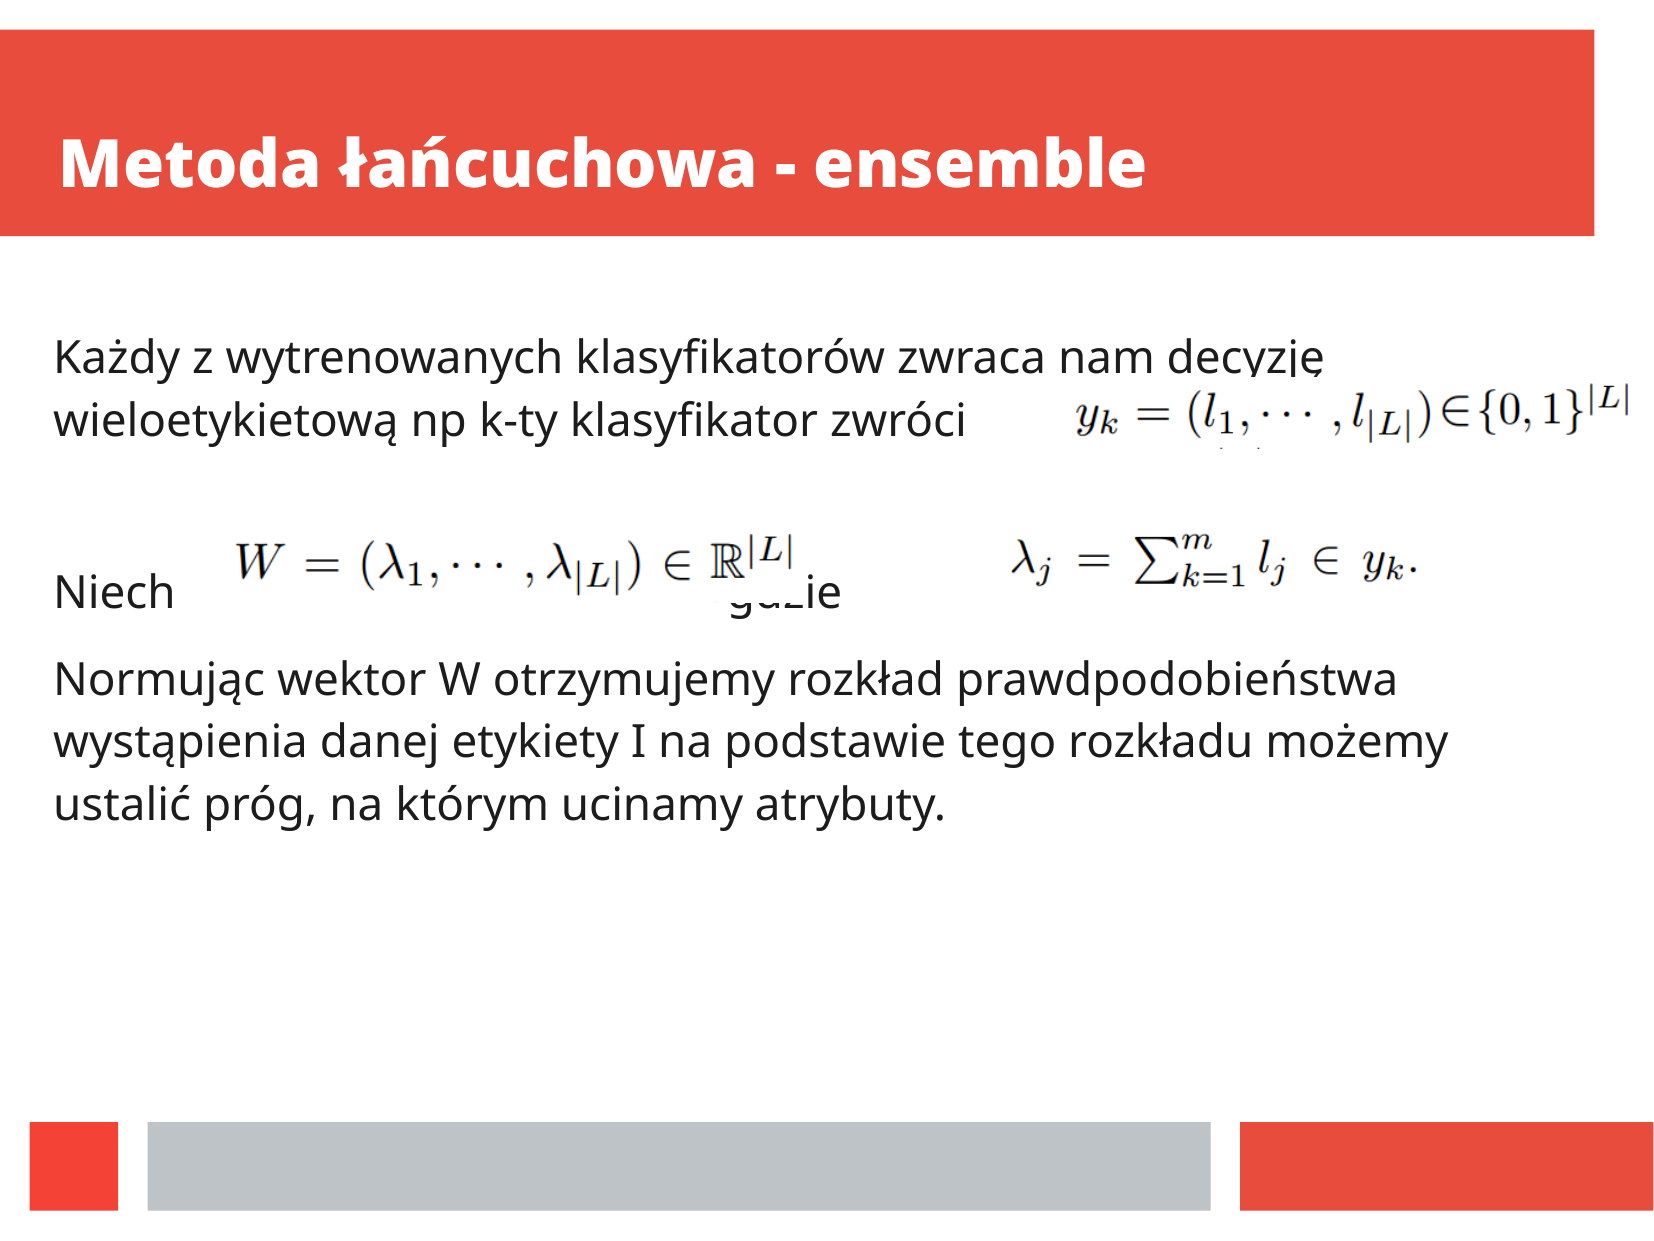

# Metoda łańcuchowa - ensemble
Każdy z wytrenowanych klasyfikatorów zwraca nam decyzję wieloetykietową np k-ty klasyfikator zwróci
Niech gdzie
Normując wektor W otrzymujemy rozkład prawdpodobieństwa wystąpienia danej etykiety I na podstawie tego rozkładu możemy ustalić próg, na którym ucinamy atrybuty.